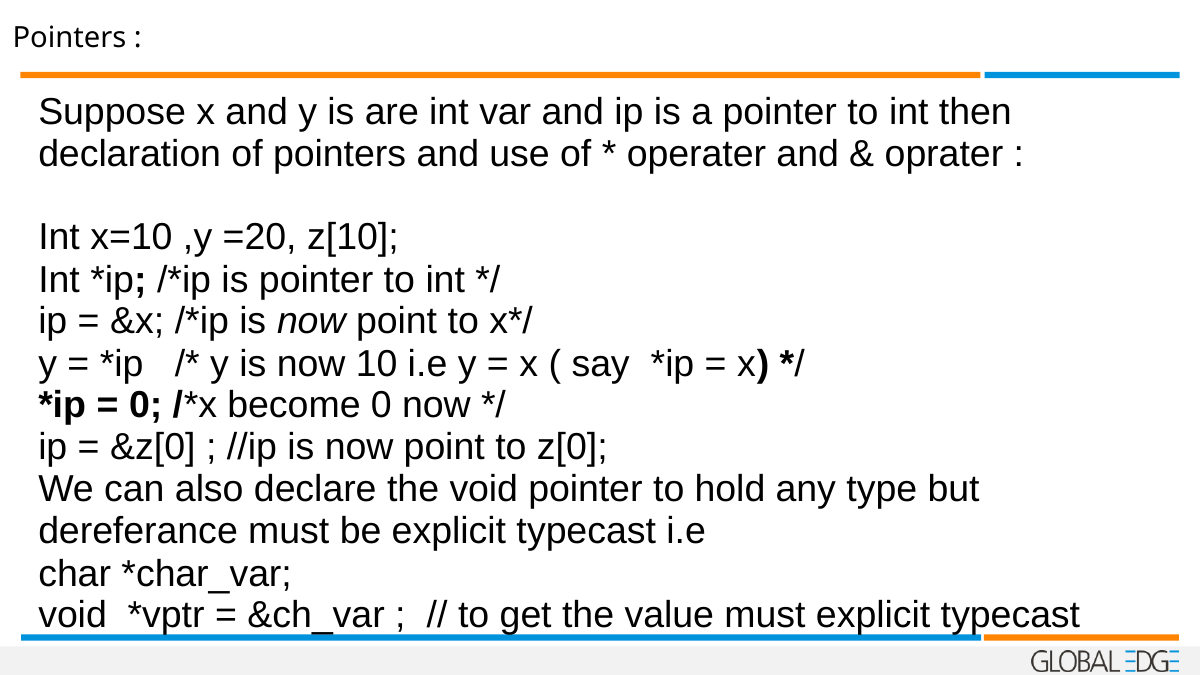

# Pointers :
Suppose x and y is are int var and ip is a pointer to int then declaration of pointers and use of * operater and & oprater :
Int x=10 ,y =20, z[10];
Int *ip; /*ip is pointer to int */
ip = &x; /*ip is now point to x*/
y = *ip /* y is now 10 i.e y = x ( say *ip = x) */
*ip = 0; /*x become 0 now */
ip = &z[0] ; //ip is now point to z[0];
We can also declare the void pointer to hold any type but dereferance must be explicit typecast i.e
char *char_var;
void *vptr = &ch_var ; // to get the value must explicit typecast